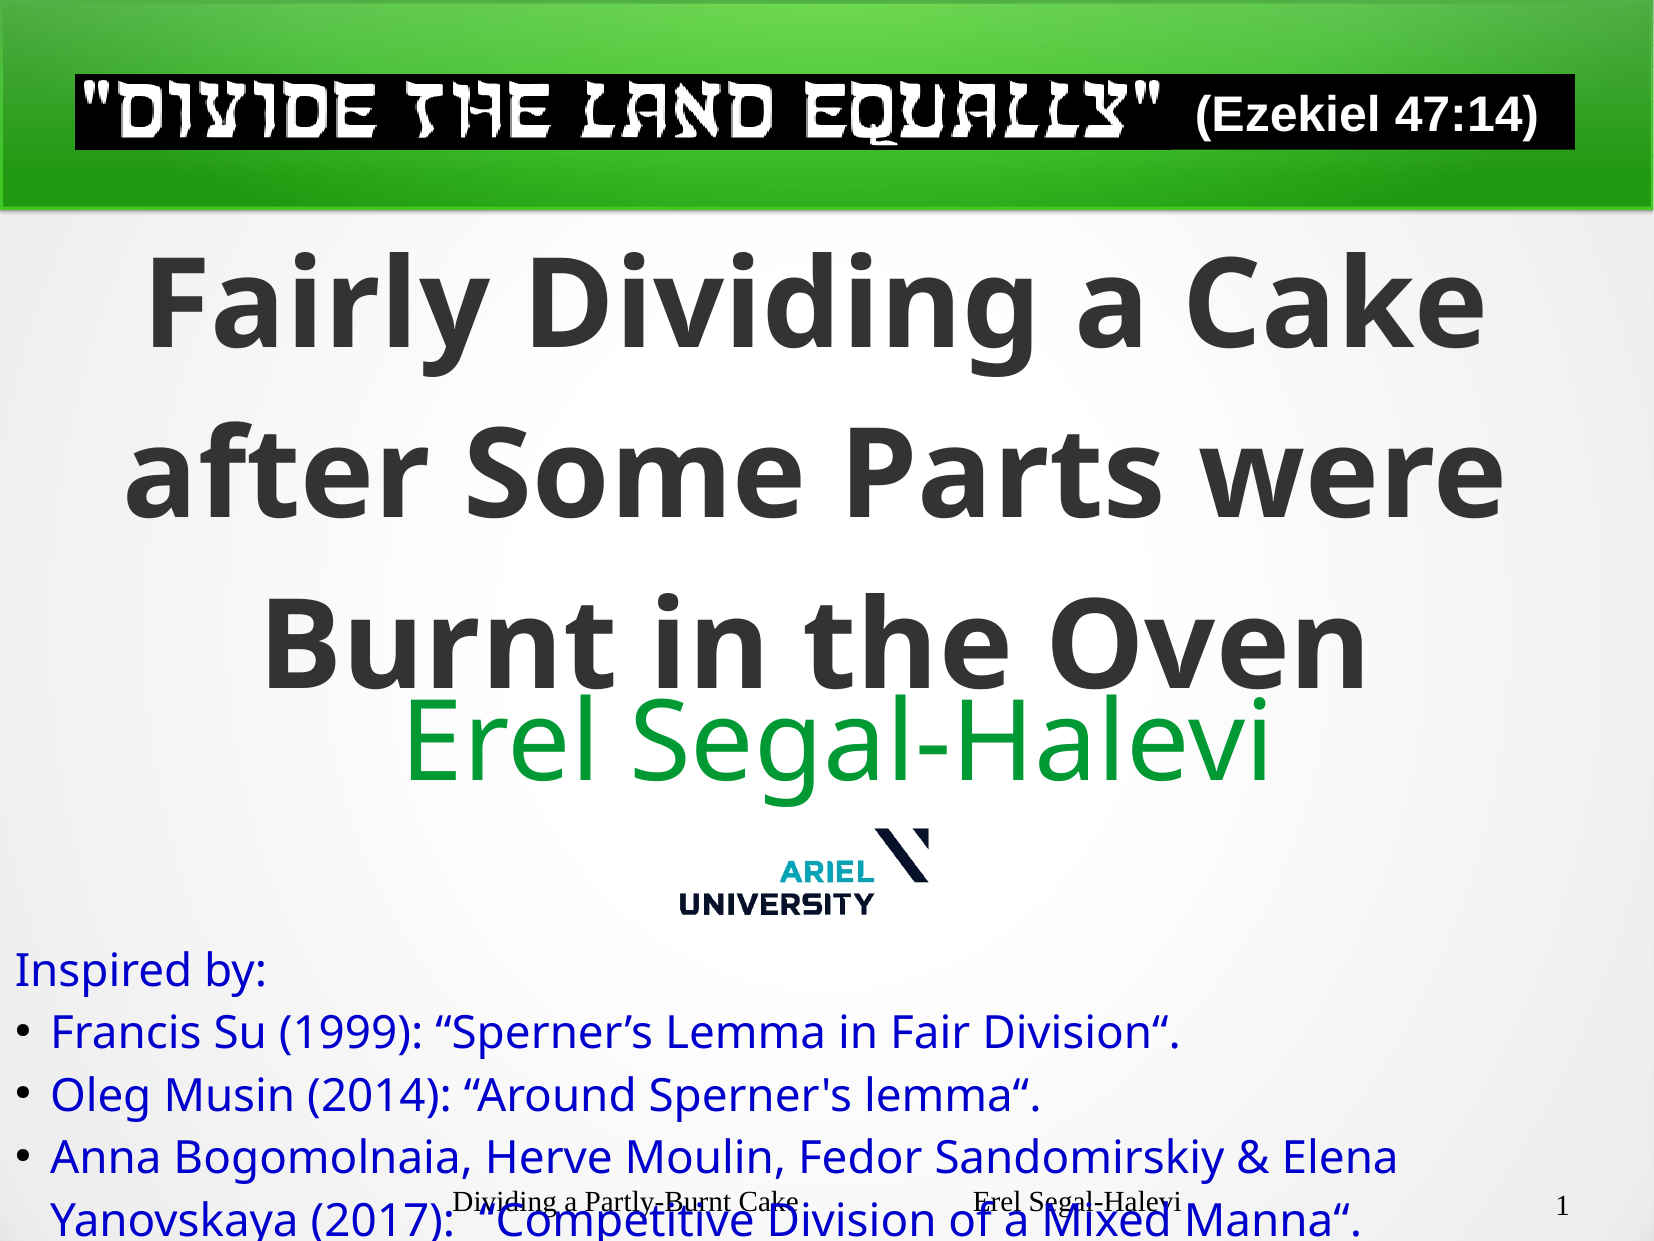

(Ezekiel 47:14)
# Fairly Dividing a Cake after Some Parts were Burnt in the Oven
Erel Segal-Halevi
Inspired by:
Francis Su (1999): “Sperner’s Lemma in Fair Division“.
Oleg Musin (2014): “Around Sperner's lemma“.
Anna Bogomolnaia, Herve Moulin, Fedor Sandomirskiy & Elena Yanovskaya (2017): “Competitive Division of a Mixed Manna“.
Dividing a Partly-Burnt Cake Erel Segal-Halevi
1